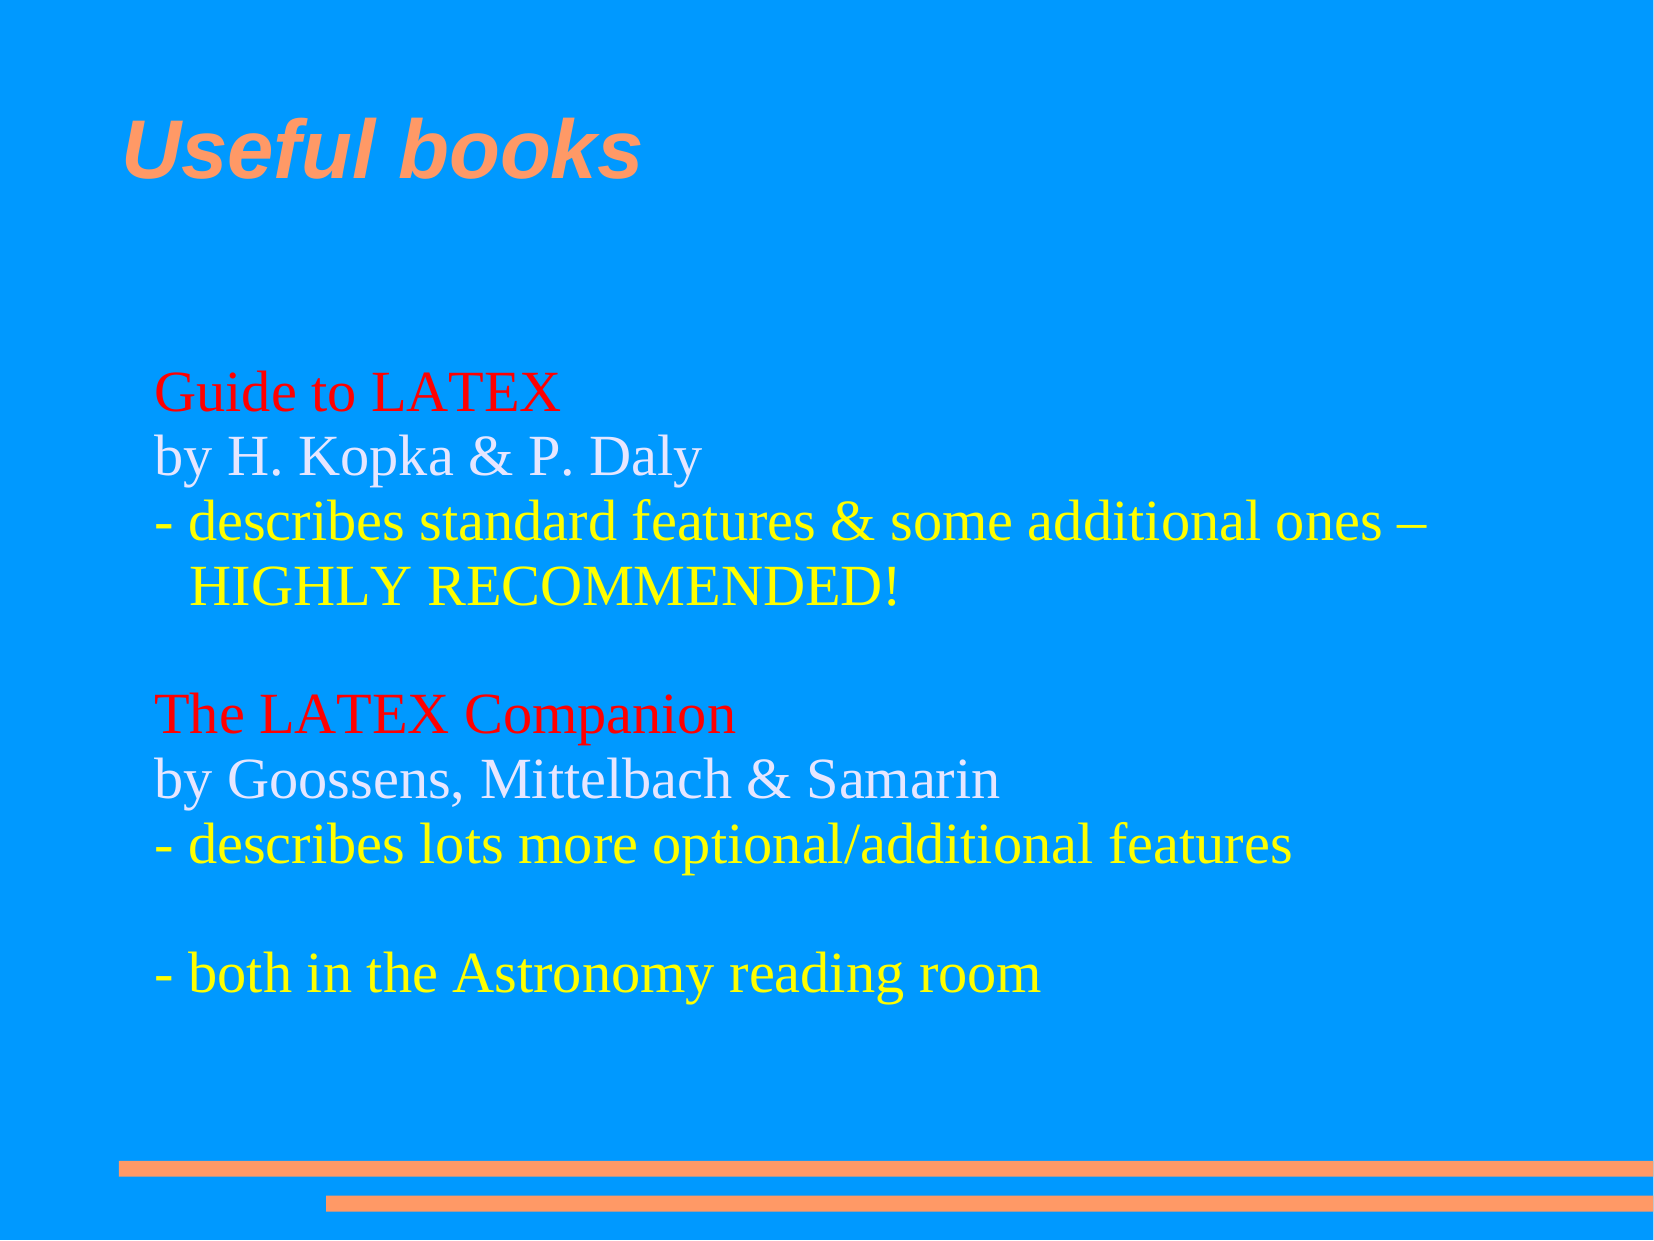

# Useful books
Guide to LATEX
by H. Kopka & P. Daly
- describes standard features & some additional ones – HIGHLY RECOMMENDED!
The LATEX Companion
by Goossens, Mittelbach & Samarin
- describes lots more optional/additional features
- both in the Astronomy reading room